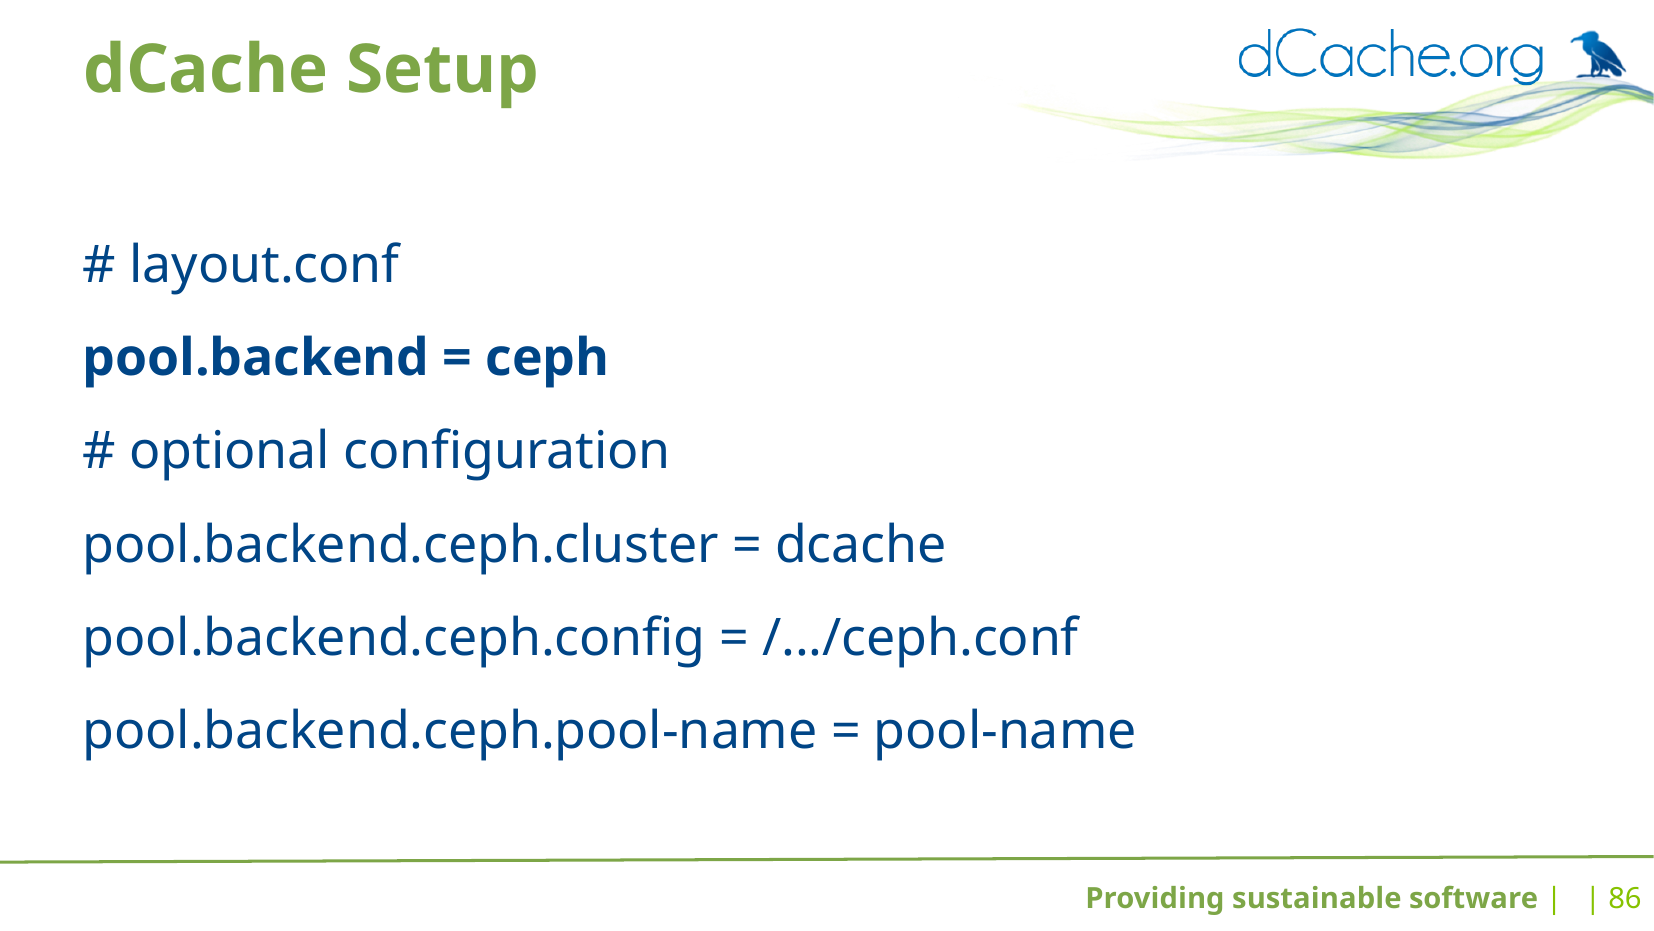

# dCache Setup
# layout.conf
pool.backend = ceph
# optional configuration
pool.backend.ceph.cluster = dcache
pool.backend.ceph.config = /.../ceph.conf
pool.backend.ceph.pool-name = pool-name
86